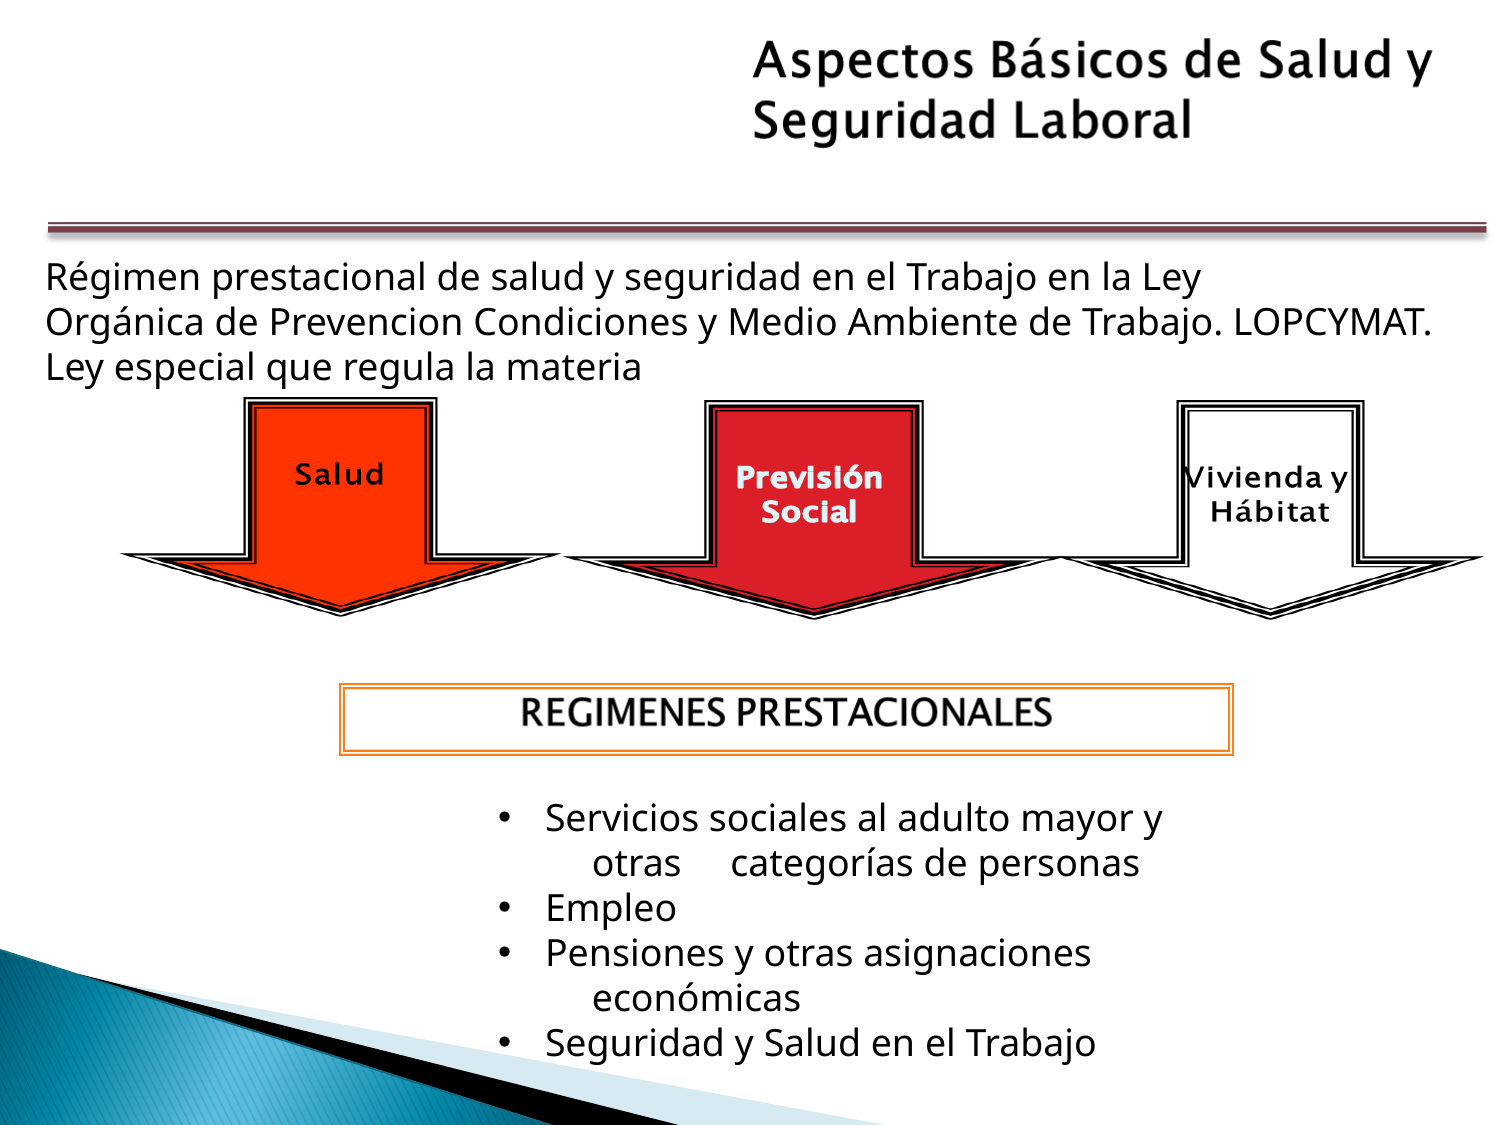

Régimen prestacional de salud y seguridad en el Trabajo en la Ley
Orgánica de Prevencion Condiciones y Medio Ambiente de Trabajo. LOPCYMAT.
Ley especial que regula la materia
Servicios sociales al adulto mayor y otras categorías de personas
Empleo
Pensiones y otras asignaciones económicas
Seguridad y Salud en el Trabajo